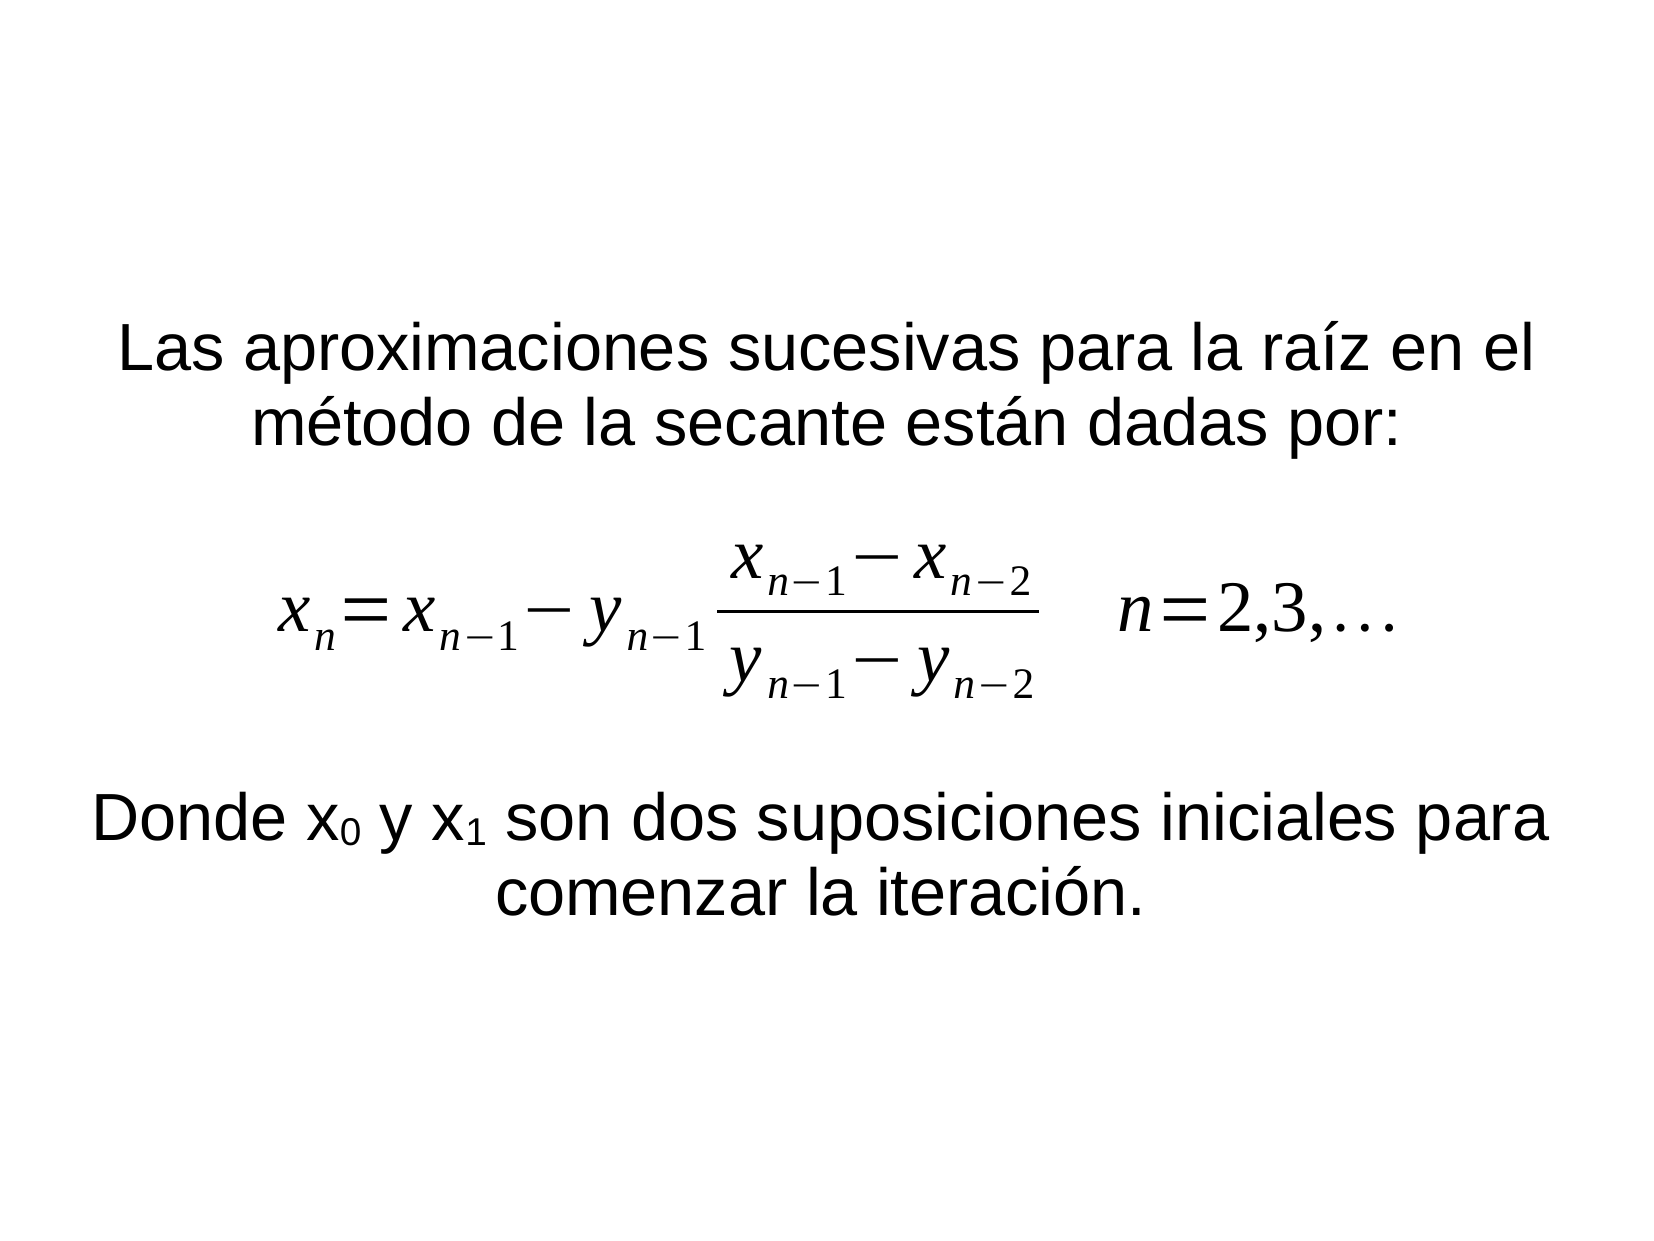

#
Las aproximaciones sucesivas para la raíz en el método de la secante están dadas por:
Donde x0 y x1 son dos suposiciones iniciales para comenzar la iteración.